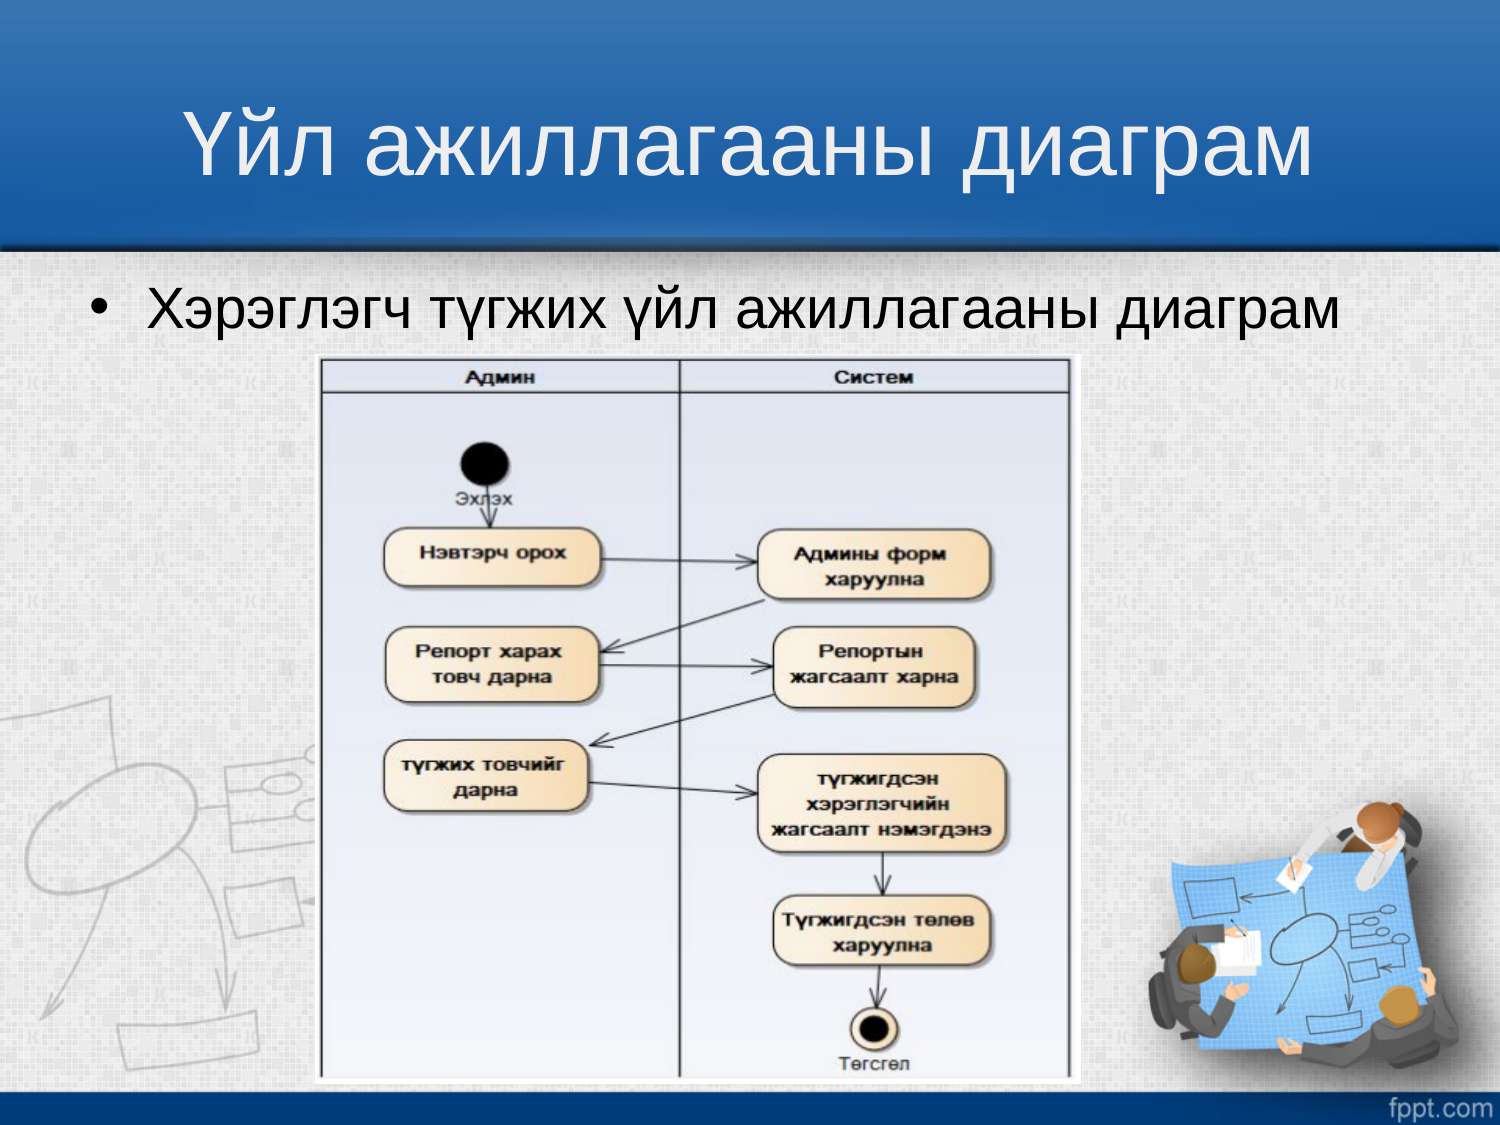

# Үйл ажиллагааны диаграм
Хэрэглэгч түгжих үйл ажиллагааны диаграм